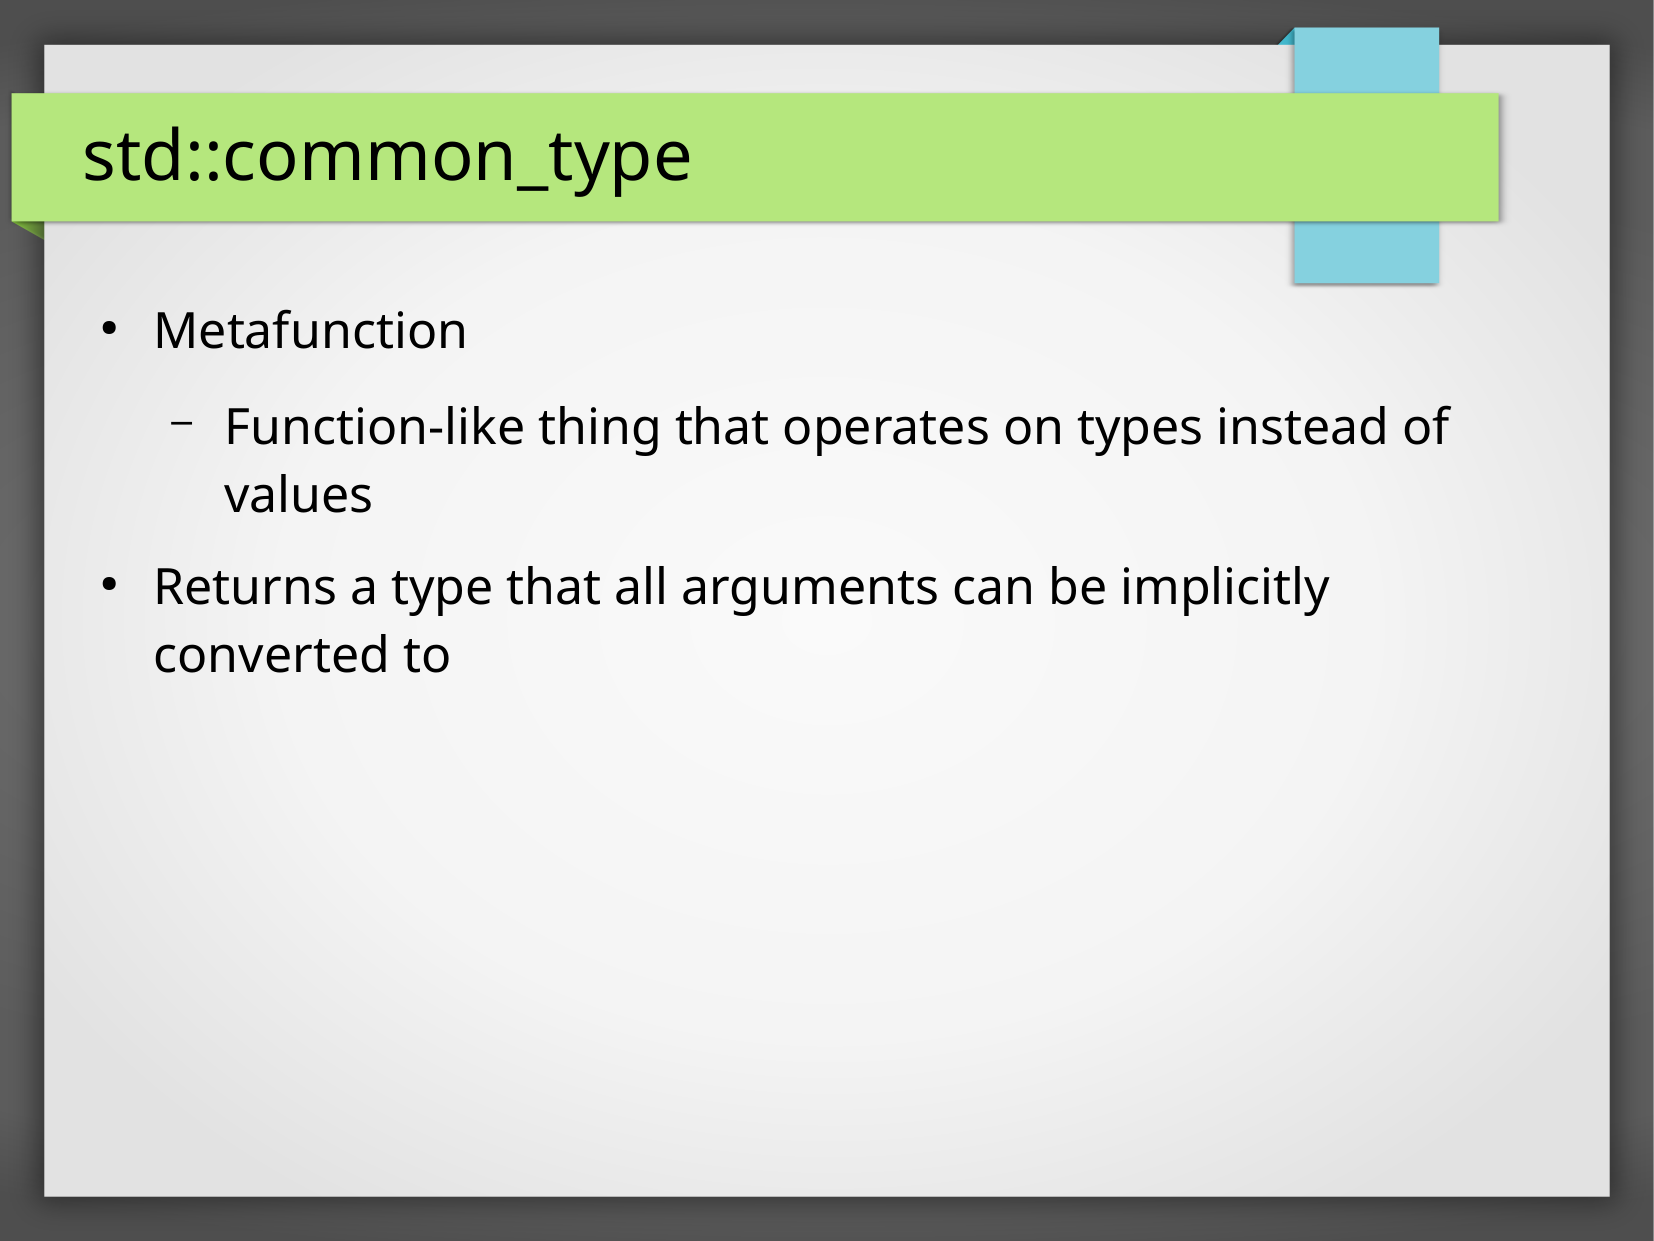

# std::common_type
Metafunction
Function-like thing that operates on types instead of values
Returns a type that all arguments can be implicitly converted to